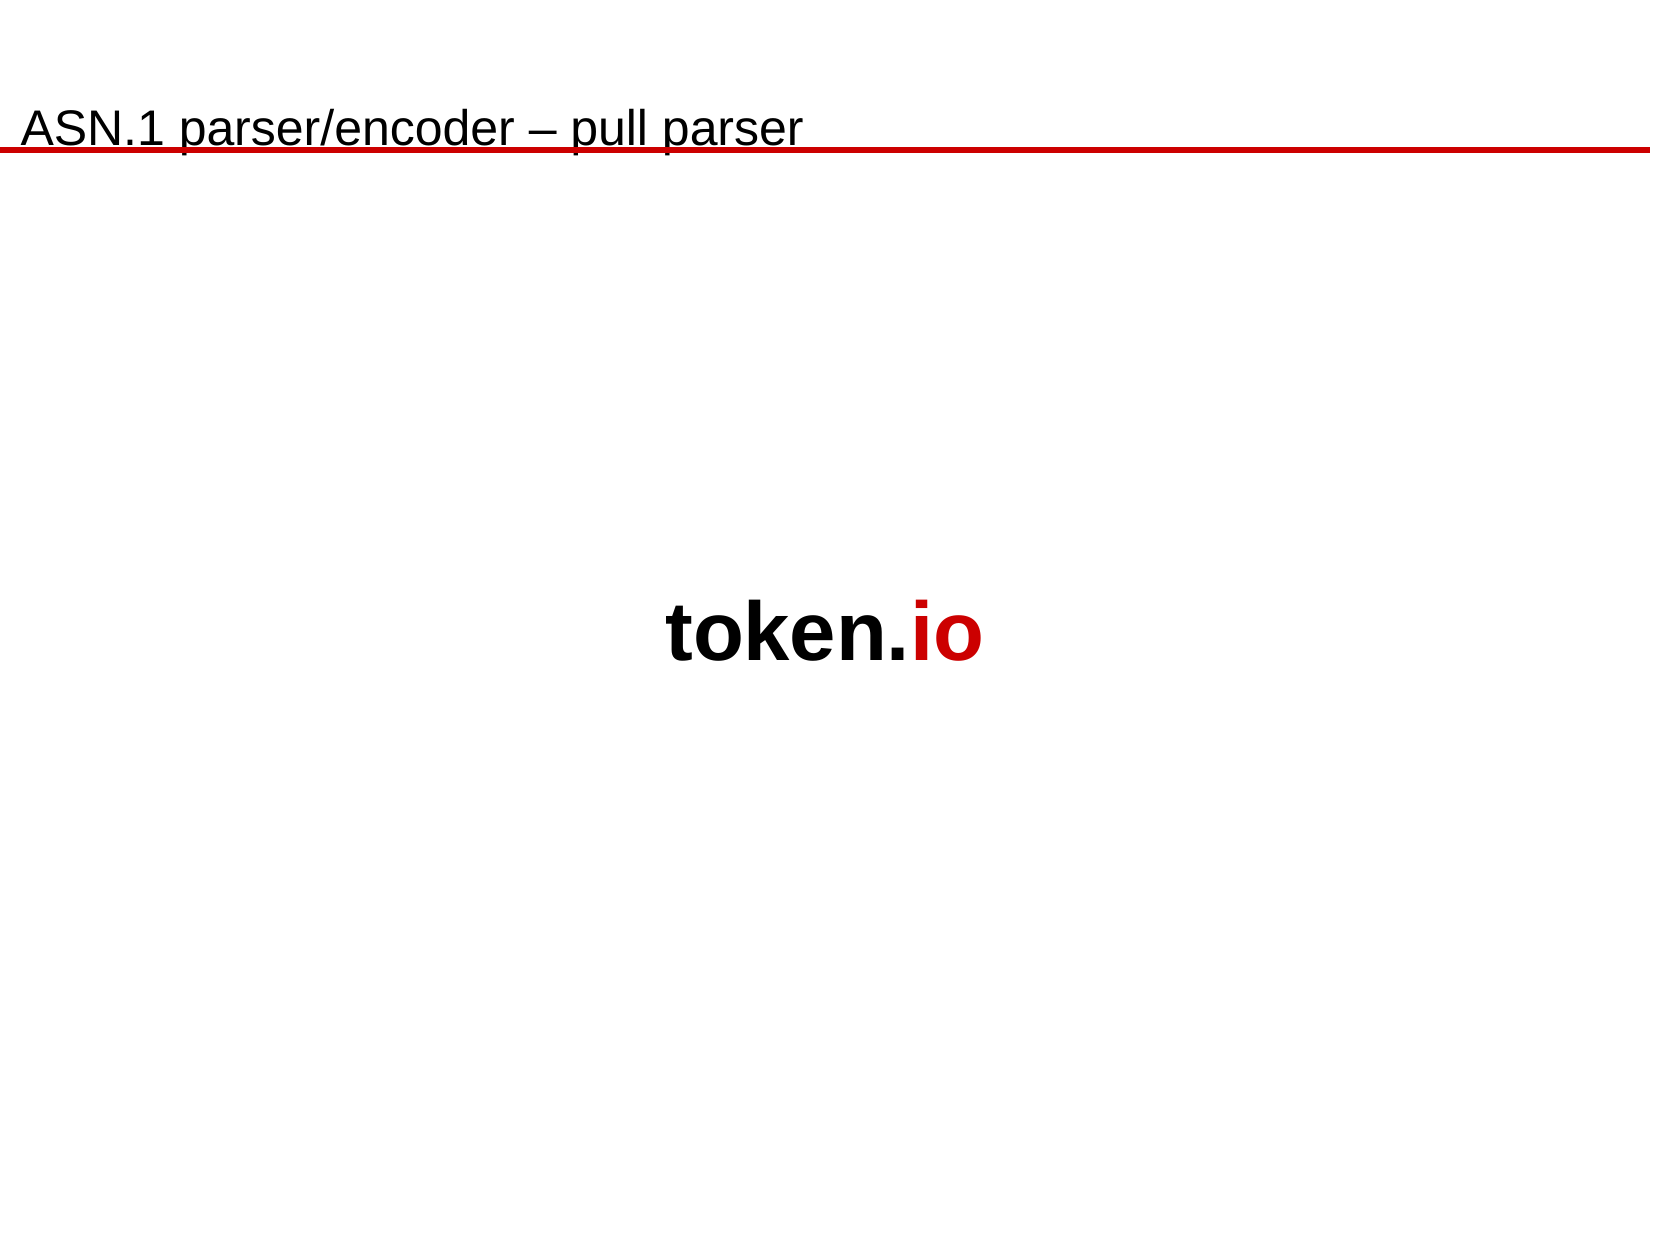

#
ASN.1 parser/encoder – pull parser
token.io